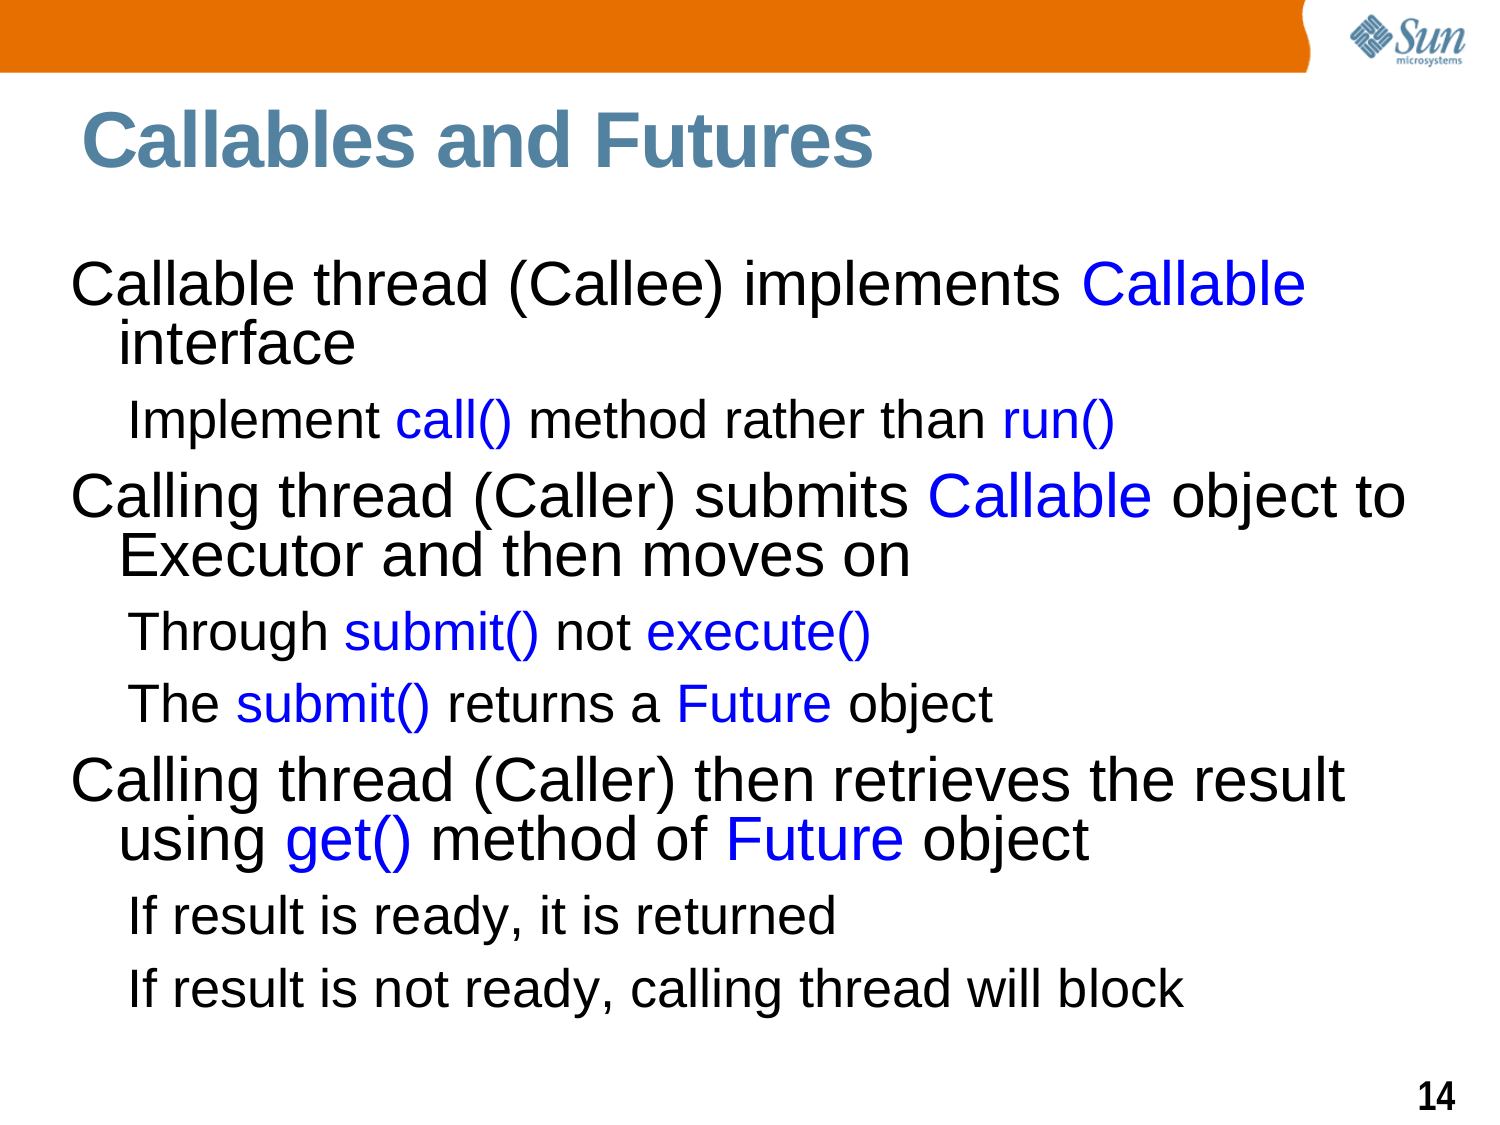

# Callables and Futures
Callable thread (Callee) implements Callable interface
Implement call() method rather than run()
Calling thread (Caller) submits Callable object to Executor and then moves on
Through submit() not execute()
The submit() returns a Future object
Calling thread (Caller) then retrieves the result using get() method of Future object
If result is ready, it is returned
If result is not ready, calling thread will block